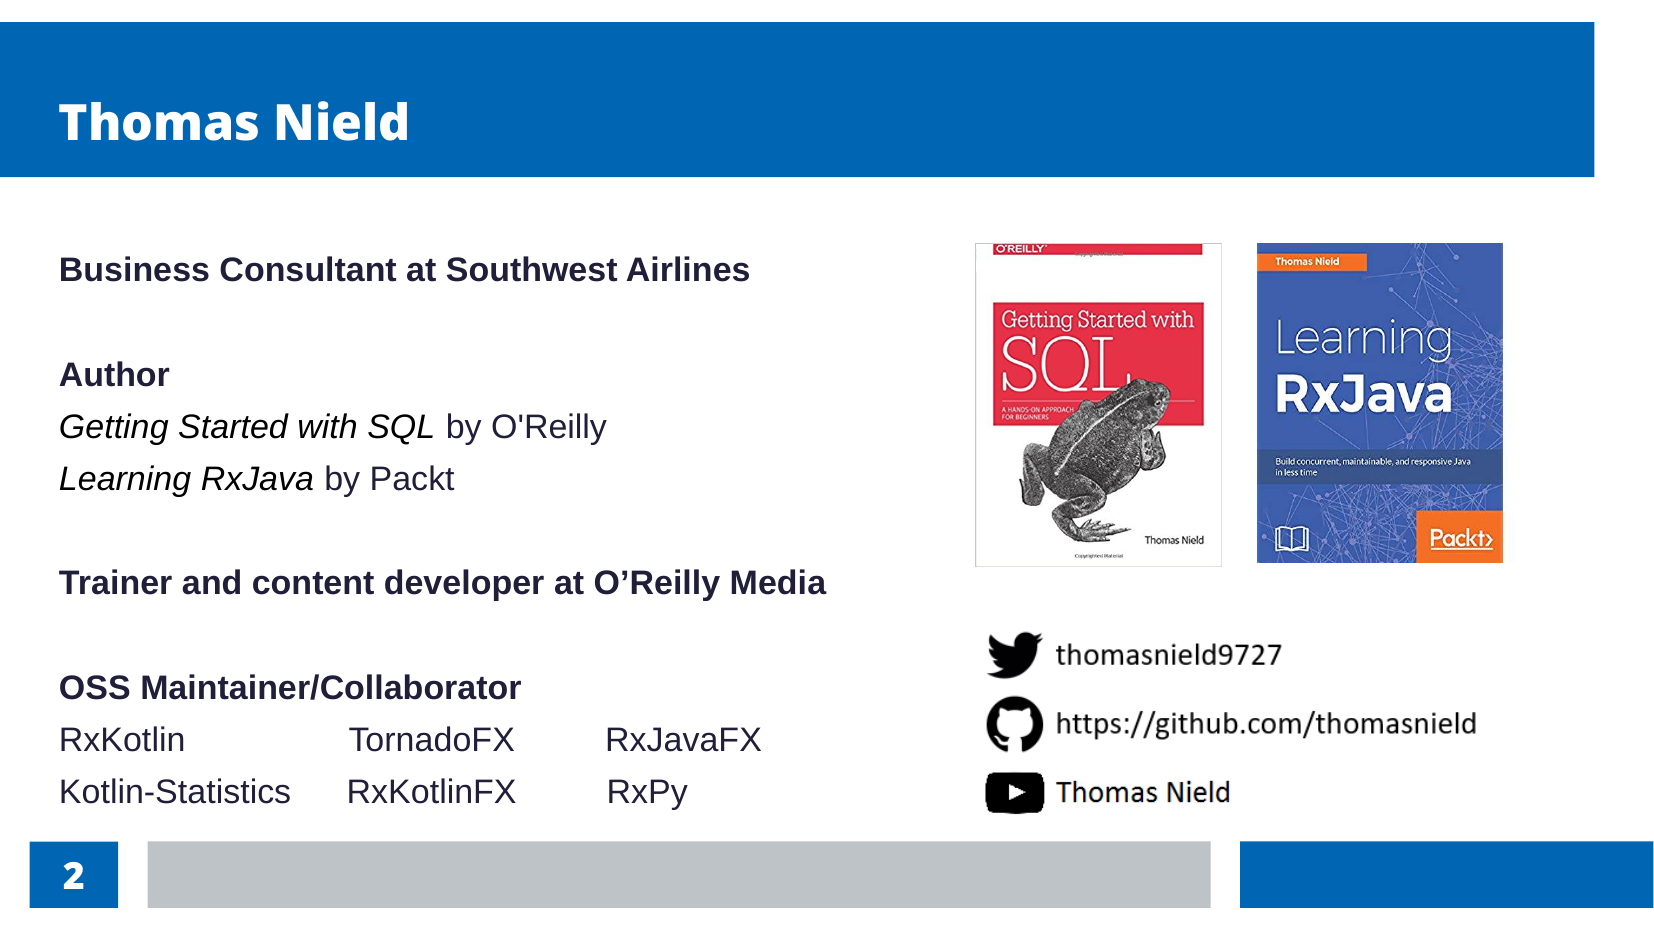

# Thomas Nield
Business Consultant at Southwest Airlines
Author
Getting Started with SQL by O'Reilly
Learning RxJava by Packt
Trainer and content developer at O’Reilly Media
OSS Maintainer/Collaborator
RxKotlin				 TornadoFX	 	 RxJavaFX
Kotlin-Statistics	 RxKotlinFX		 RxPy
2